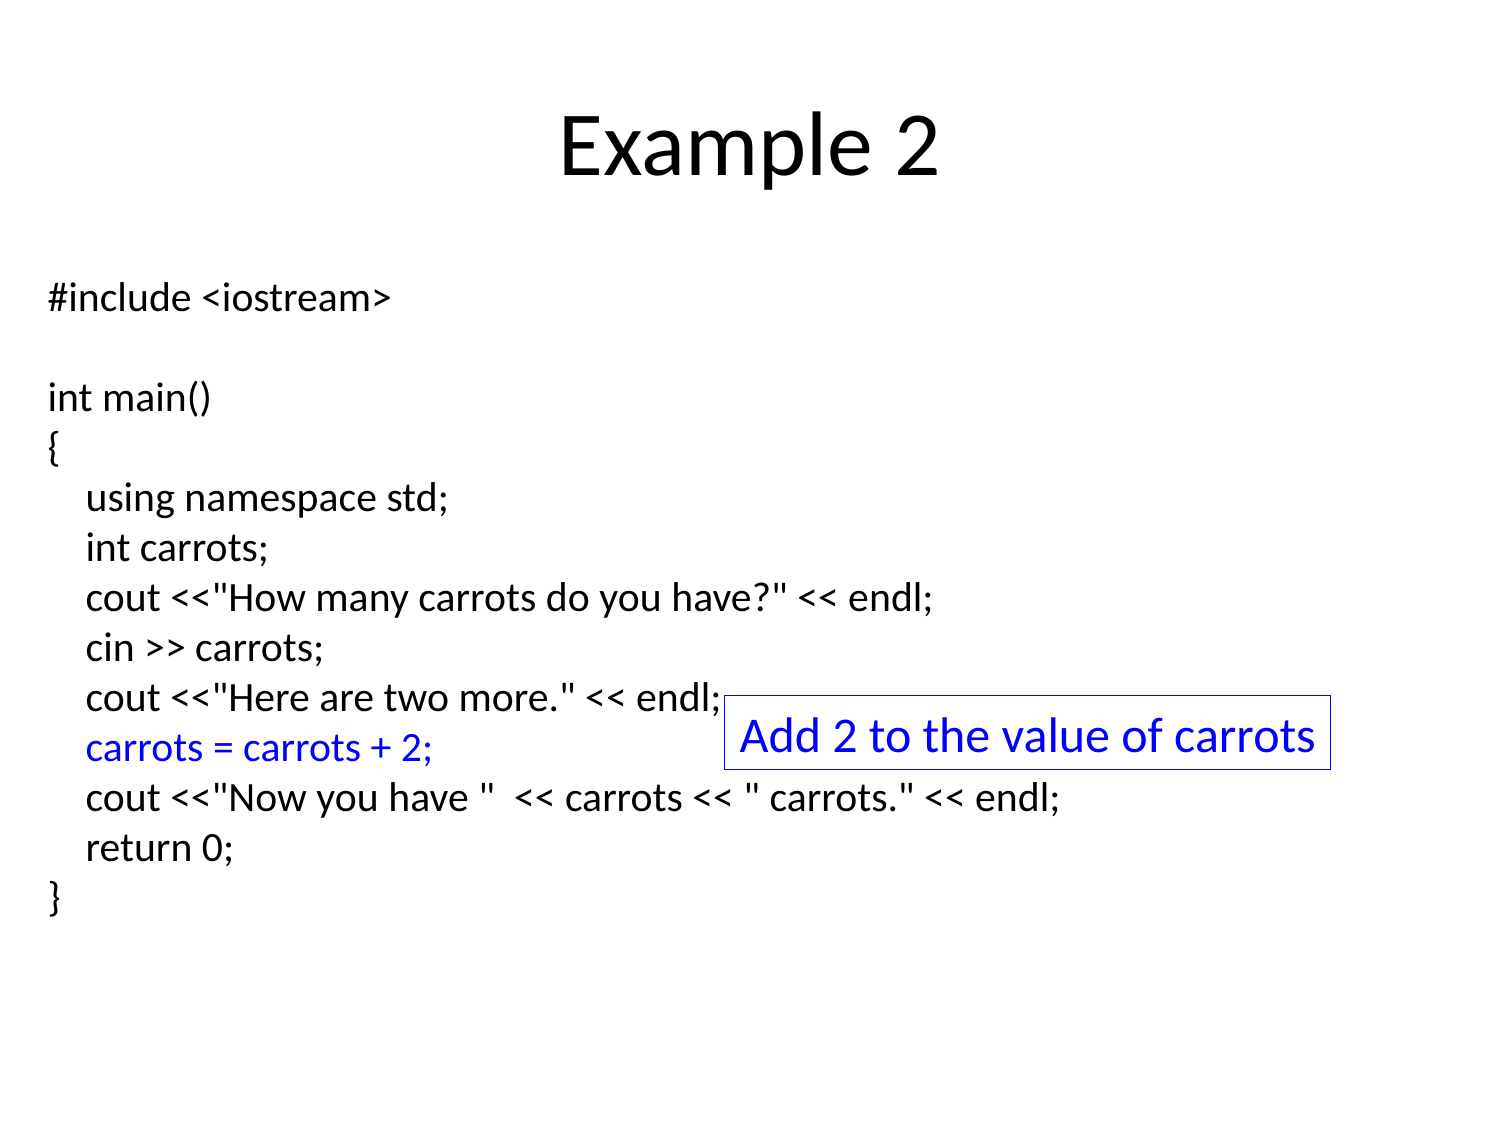

# Example 2
#include <iostream>
int main()
{
 using namespace std;
 int carrots;
 cout <<"How many carrots do you have?" << endl;
 cin >> carrots;
 cout <<"Here are two more." << endl;
 carrots = carrots + 2;
 cout <<"Now you have " << carrots << " carrots." << endl;
 return 0;
}
Add 2 to the value of carrots